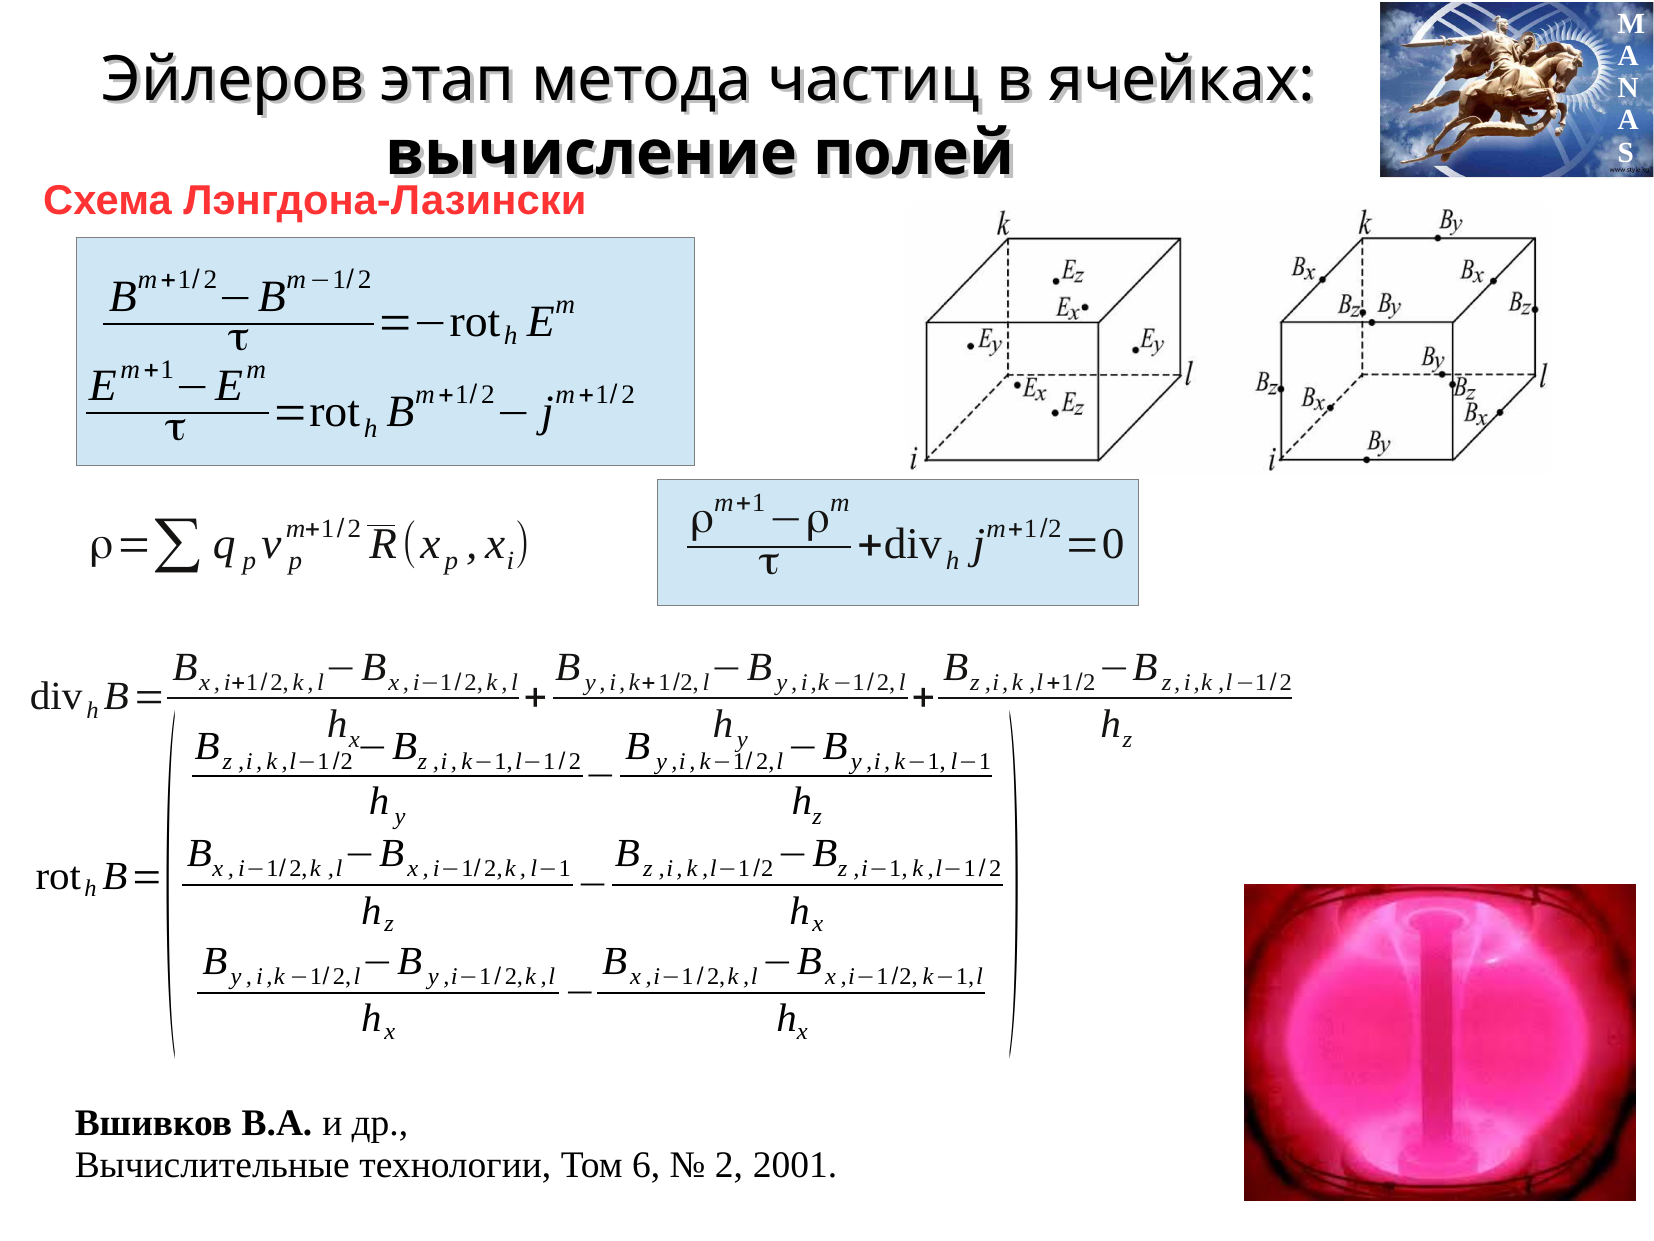

М
A
N
A
S
Эйлеров этап метода частиц в ячейках: вычисление полей
# Схема Лэнгдона-Лазински
Вшивков В.А. и др.,
Вычислительные технологии, Том 6, № 2, 2001.
7